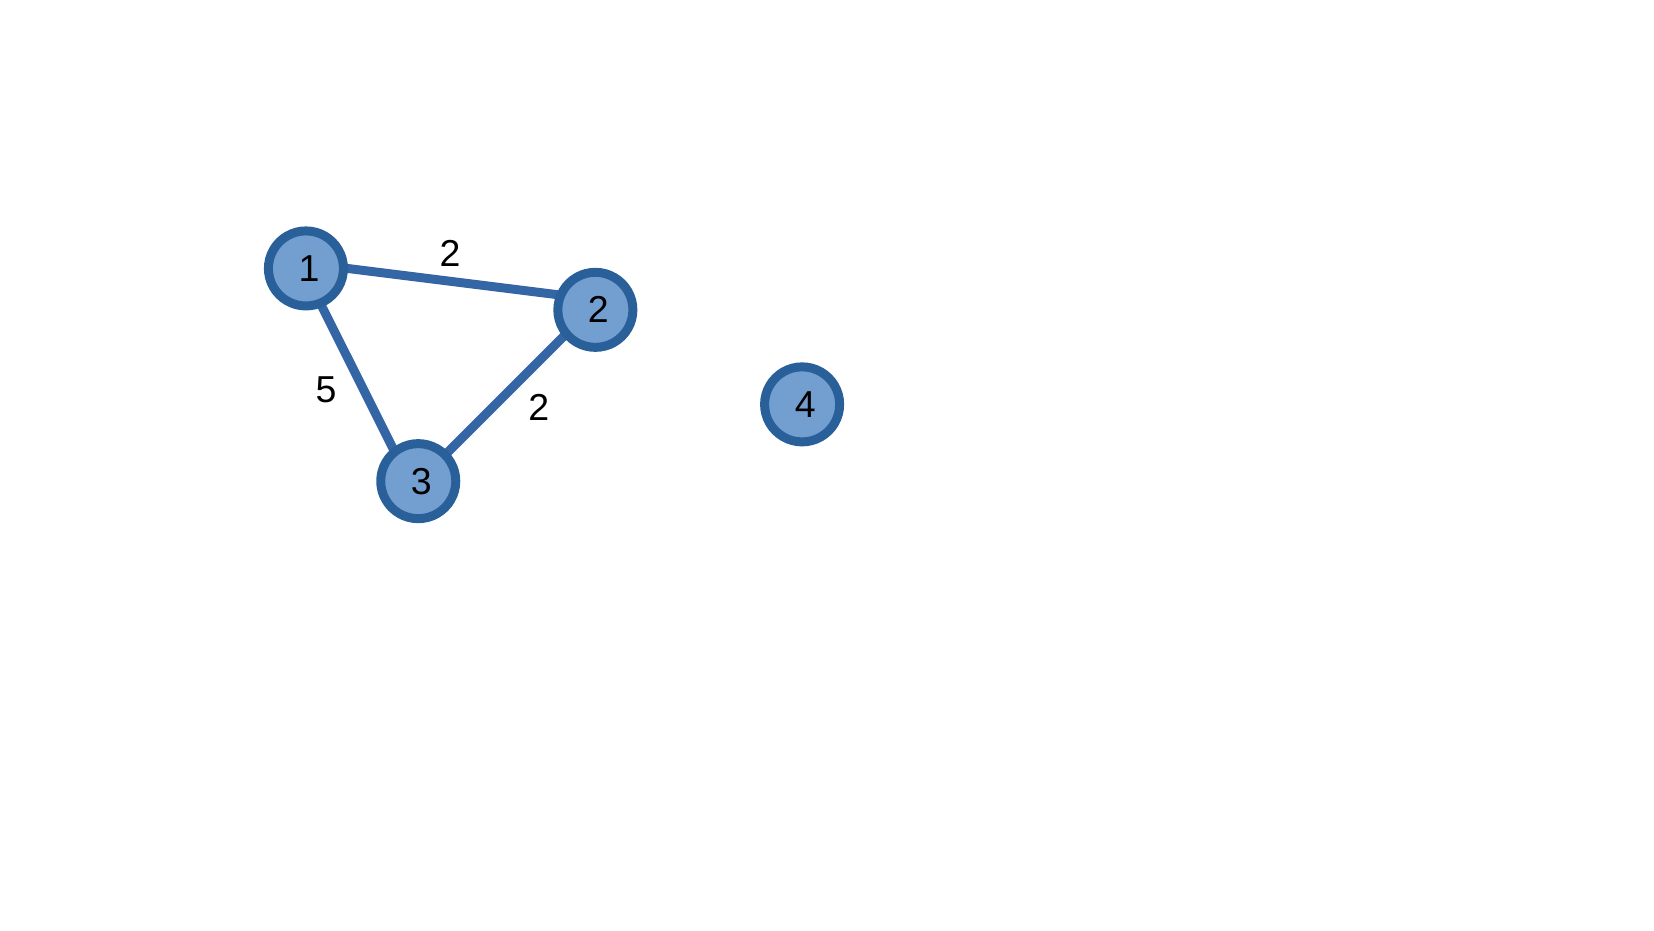

2
1
2
5
4
2
3